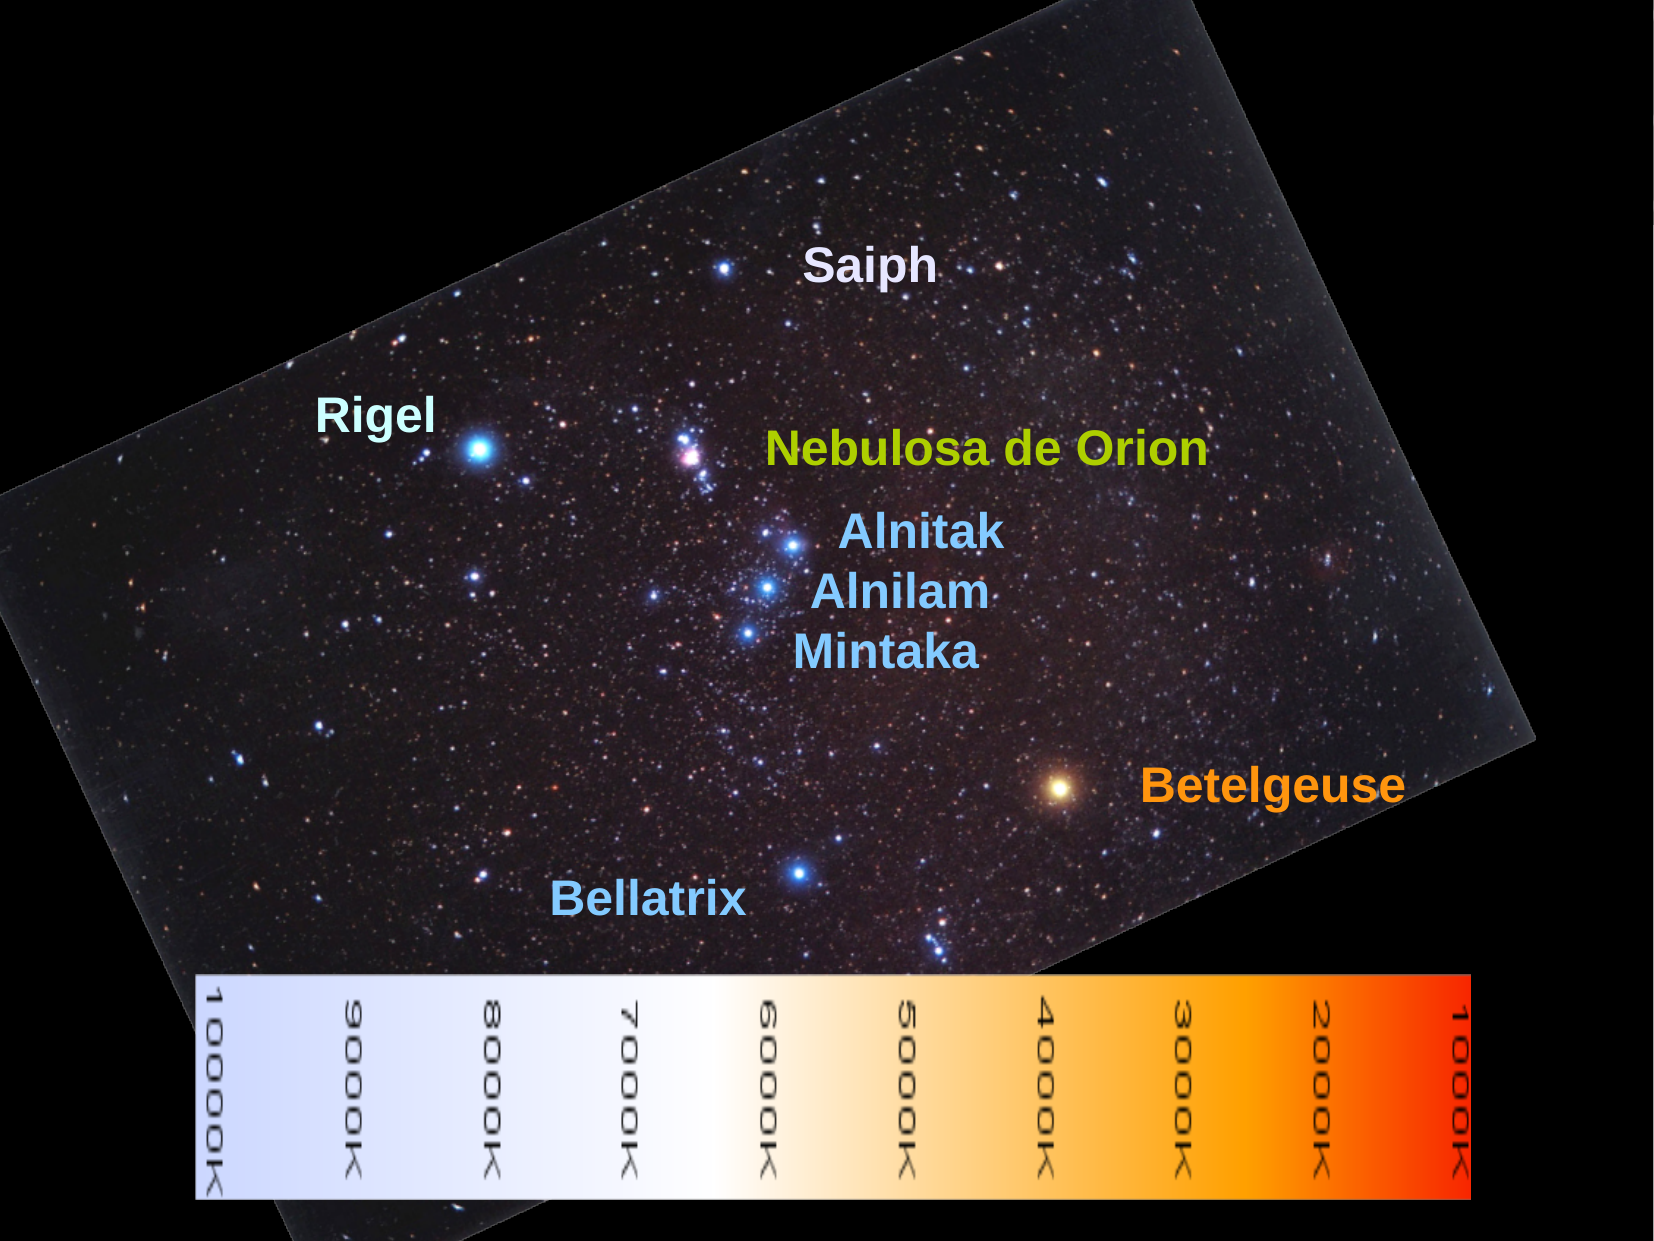

Saiph
Rigel
Nebulosa de Orion
Alnitak
Alnilam
Mintaka
Betelgeuse
Bellatrix
Oct 03, 2018
Asorey IPAC 2018 U02C02 07/16
47